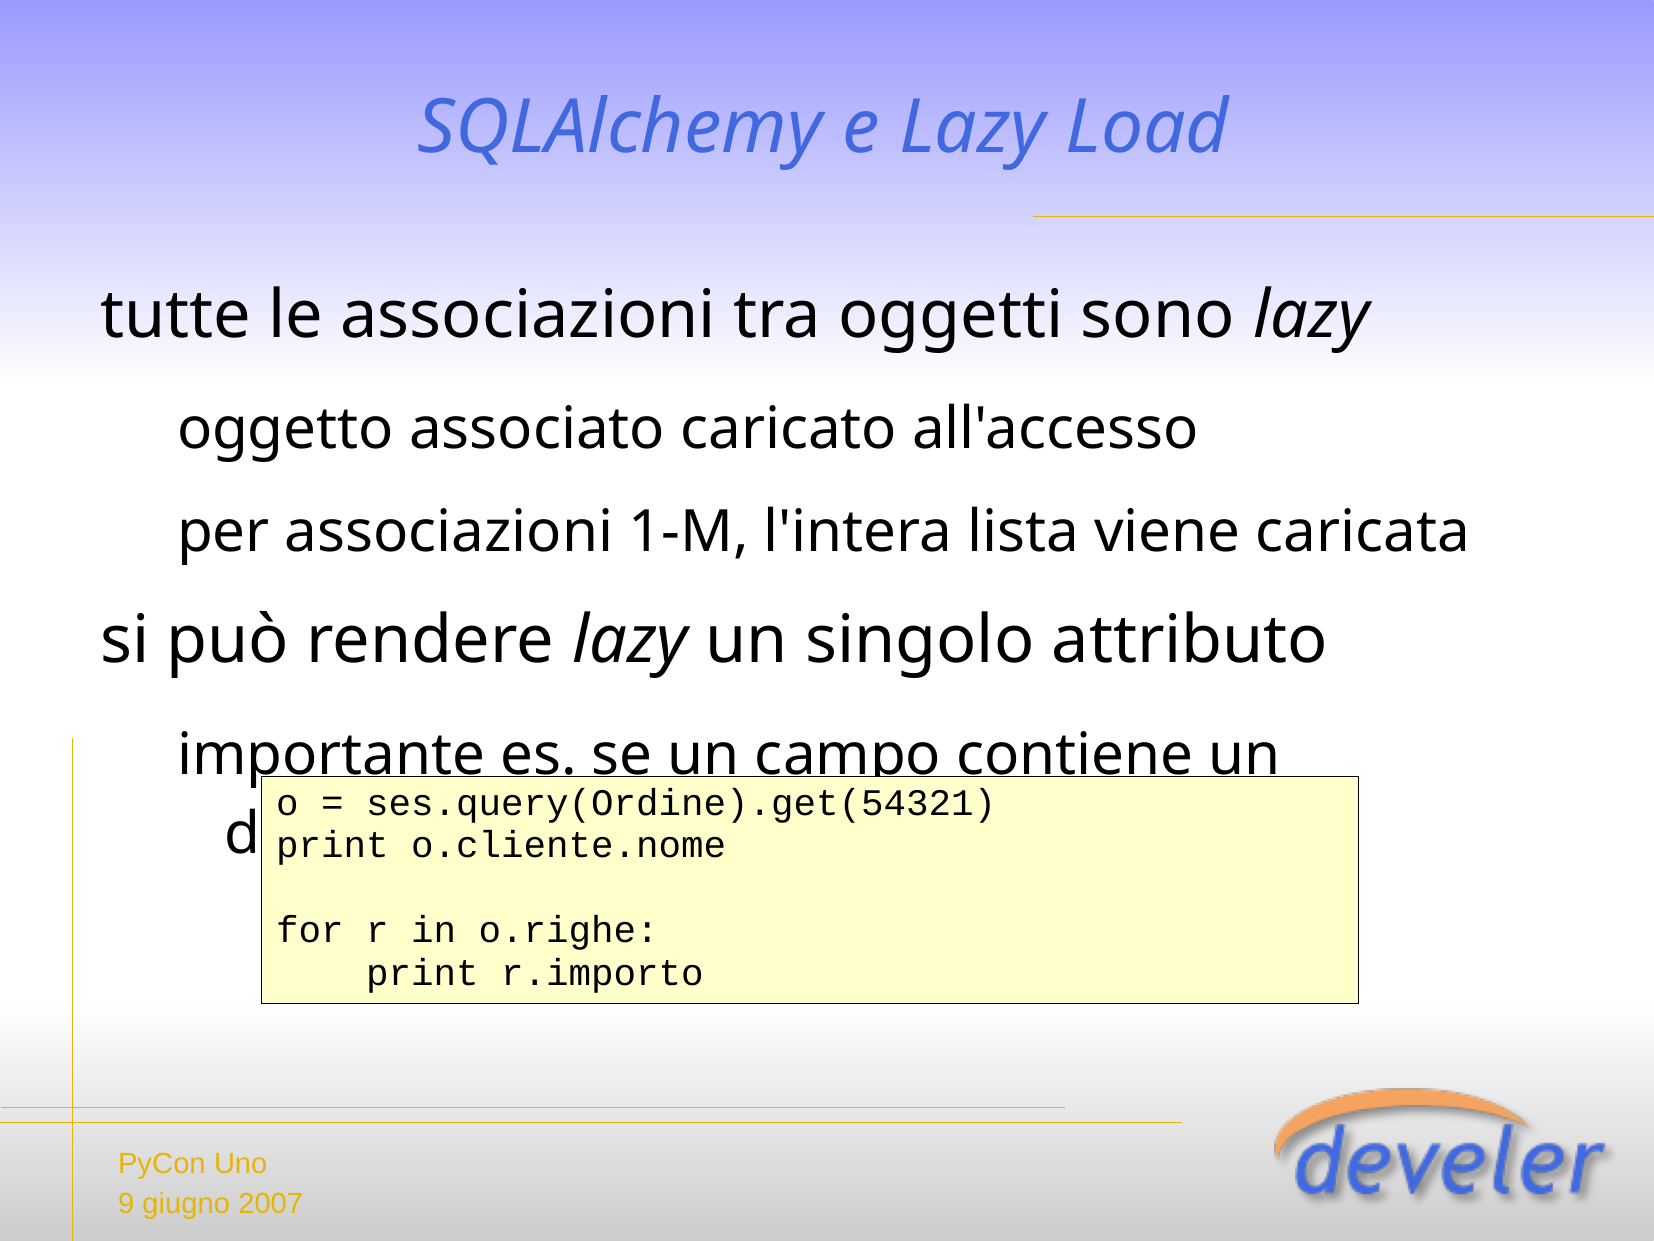

# SQLAlchemy e Lazy Load
tutte le associazioni tra oggetti sono lazy
oggetto associato caricato all'accesso
per associazioni 1-M, l'intera lista viene caricata
si può rendere lazy un singolo attributo
importante es. se un campo contiene un documento
o = ses.query(Ordine).get(54321)
print o.cliente.nome
for r in o.righe:
 print r.importo
PyCon Uno
9 giugno 2007